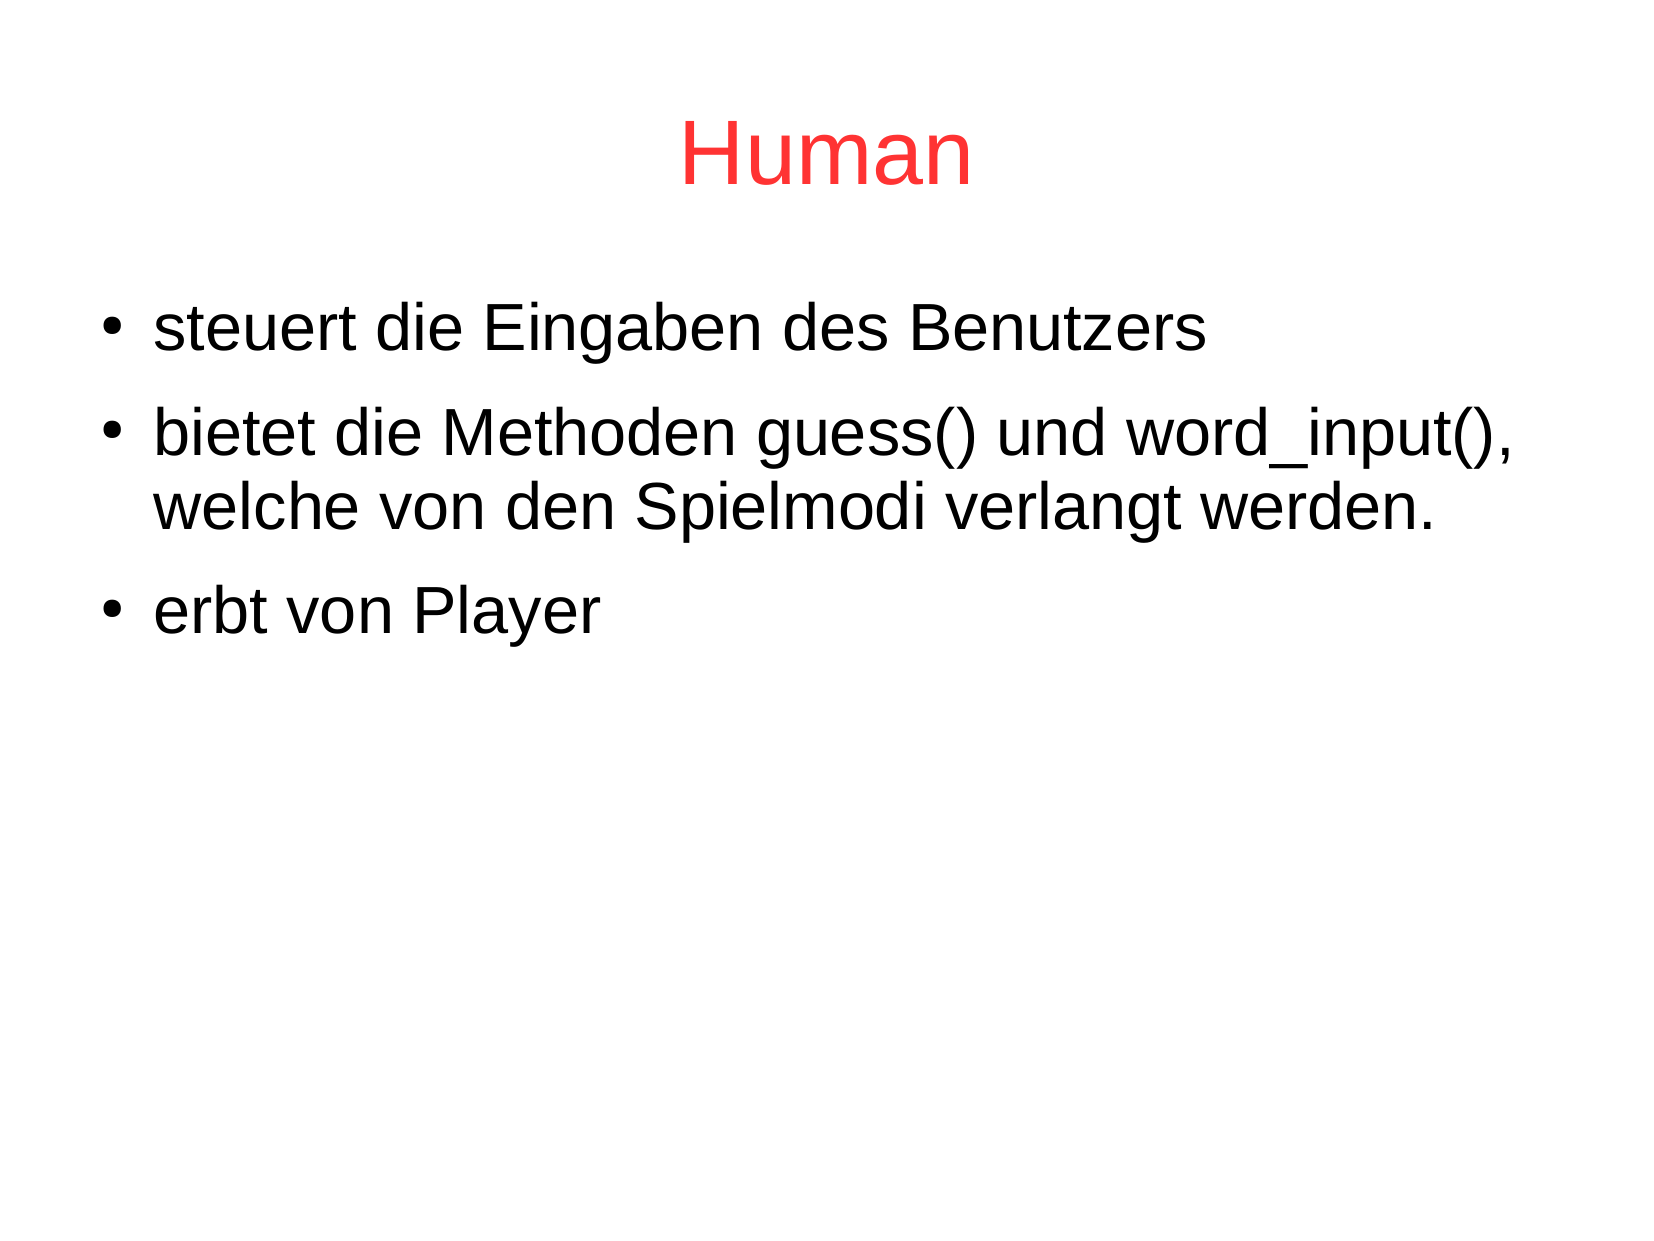

# Human
steuert die Eingaben des Benutzers
bietet die Methoden guess() und word_input(), welche von den Spielmodi verlangt werden.
erbt von Player